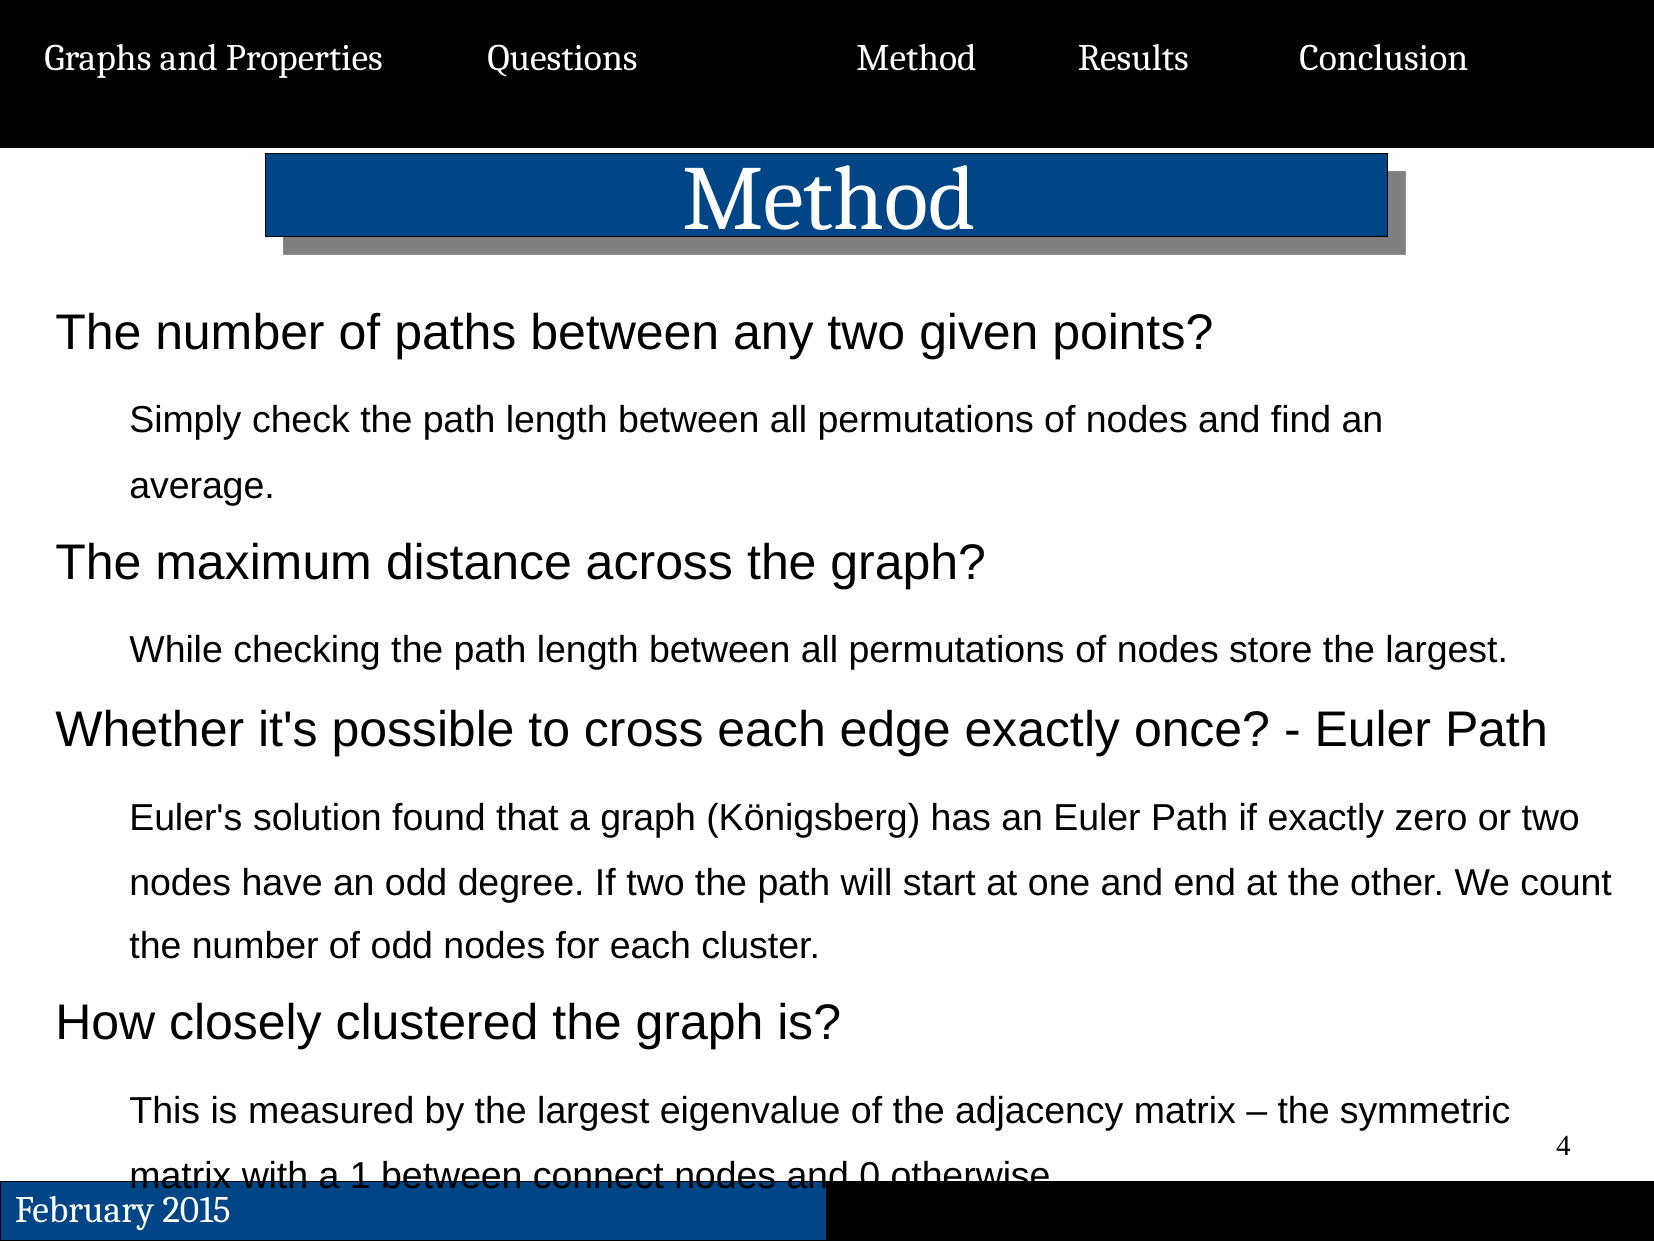

Graphs and Properties		Questions			Method		Results		Conclusion
Graphs and Properties		Questions			Method		Results		Conclusion
Method
The number of paths between any two given points?
	Simply check the path length between all permutations of nodes and find an 				average.
The maximum distance across the graph?
	While checking the path length between all permutations of nodes store the largest.
Whether it's possible to cross each edge exactly once? - Euler Path
	Euler's solution found that a graph (Königsberg) has an Euler Path if exactly zero or two 		nodes have an odd degree. If two the path will start at one and end at the other. We count 	the number of odd nodes for each cluster.
How closely clustered the graph is?
	This is measured by the largest eigenvalue of the adjacency matrix – the symmetric 			matrix with a 1 between connect nodes and 0 otherwise.
4
February 2015
February 2015
Sub Topic 2